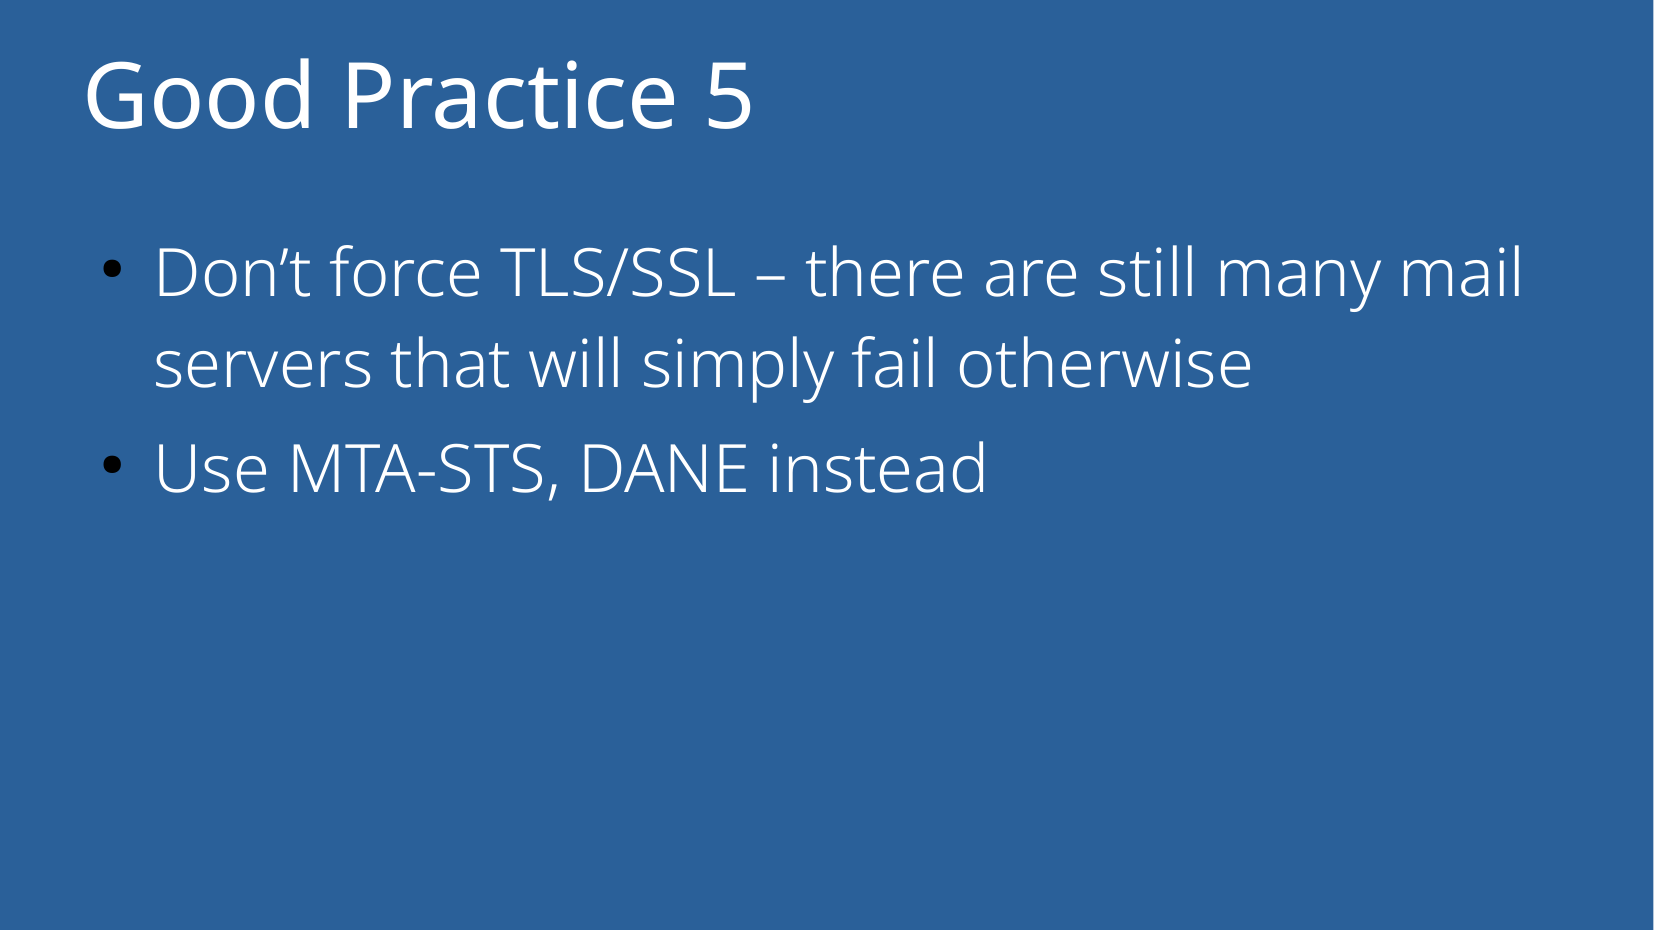

# Good Practice 5
Don’t force TLS/SSL – there are still many mail servers that will simply fail otherwise
Use MTA-STS, DANE instead